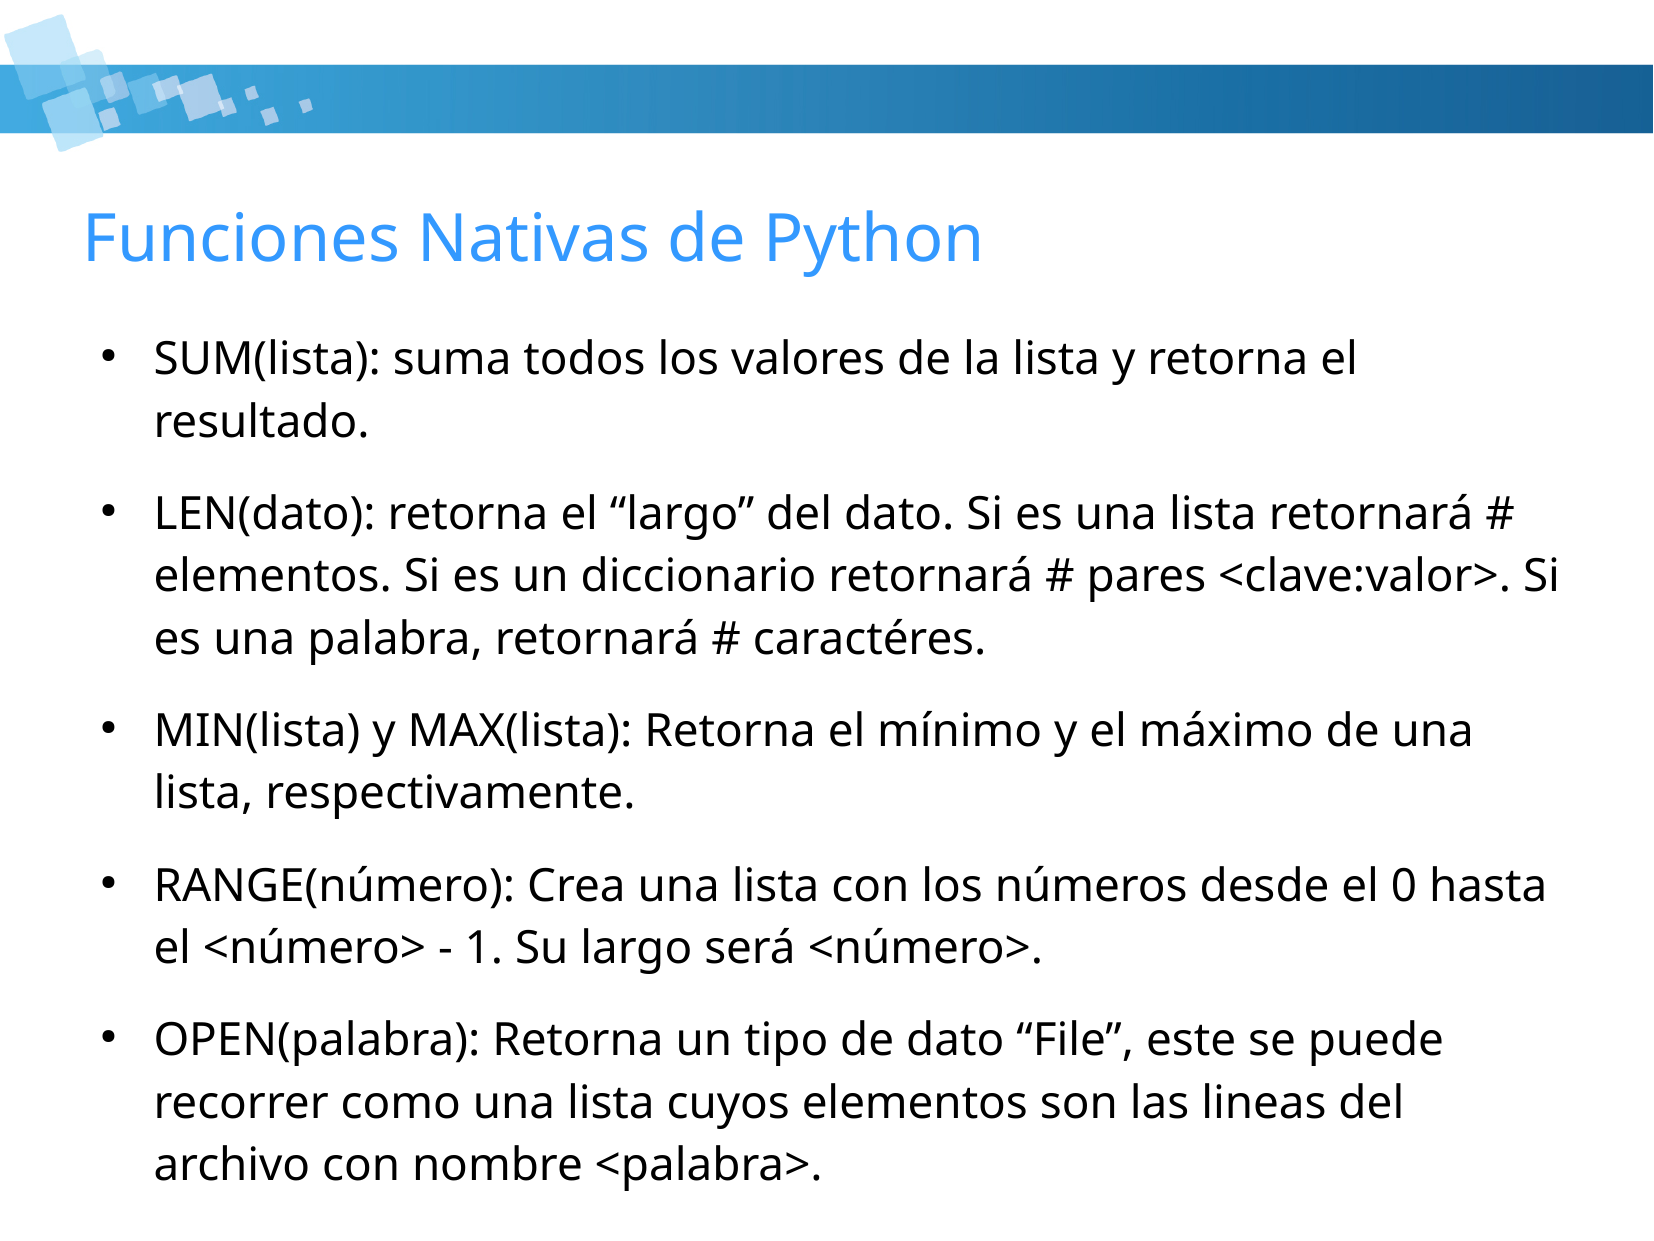

# Funciones Nativas de Python
SUM(lista): suma todos los valores de la lista y retorna el resultado.
LEN(dato): retorna el “largo” del dato. Si es una lista retornará # elementos. Si es un diccionario retornará # pares <clave:valor>. Si es una palabra, retornará # caractéres.
MIN(lista) y MAX(lista): Retorna el mínimo y el máximo de una lista, respectivamente.
RANGE(número): Crea una lista con los números desde el 0 hasta el <número> - 1. Su largo será <número>.
OPEN(palabra): Retorna un tipo de dato “File”, este se puede recorrer como una lista cuyos elementos son las lineas del archivo con nombre <palabra>.